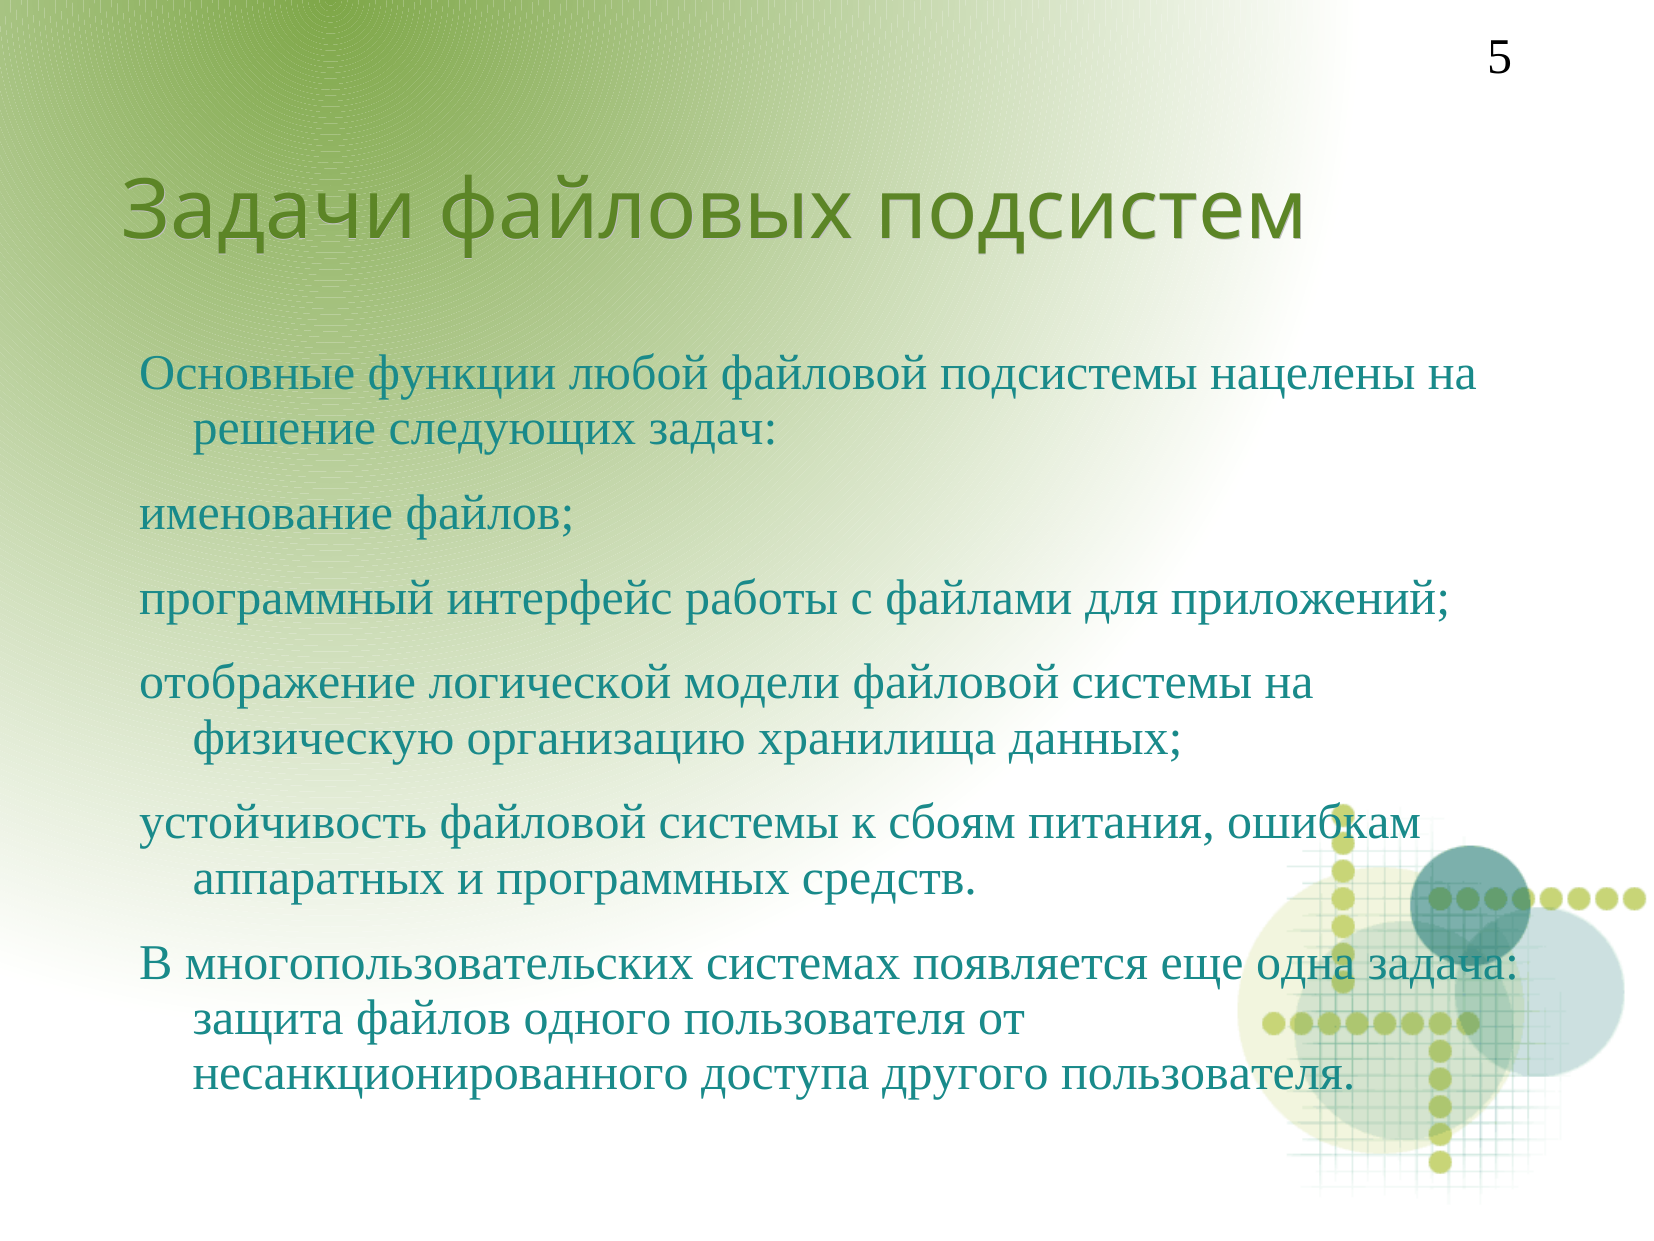

# Задачи файловых подсистем
Основные функции любой файловой подсистемы нацелены на решение следующих задач:
именование файлов;
программный интерфейс работы с файлами для приложений;
отображение логической модели файловой системы на физическую организацию хранилища данных;
устойчивость файловой системы к сбоям питания, ошибкам аппаратных и программных средств.
В многопользовательских системах появляется еще одна задача: защита файлов одного пользователя от несанкционированного доступа другого пользователя.